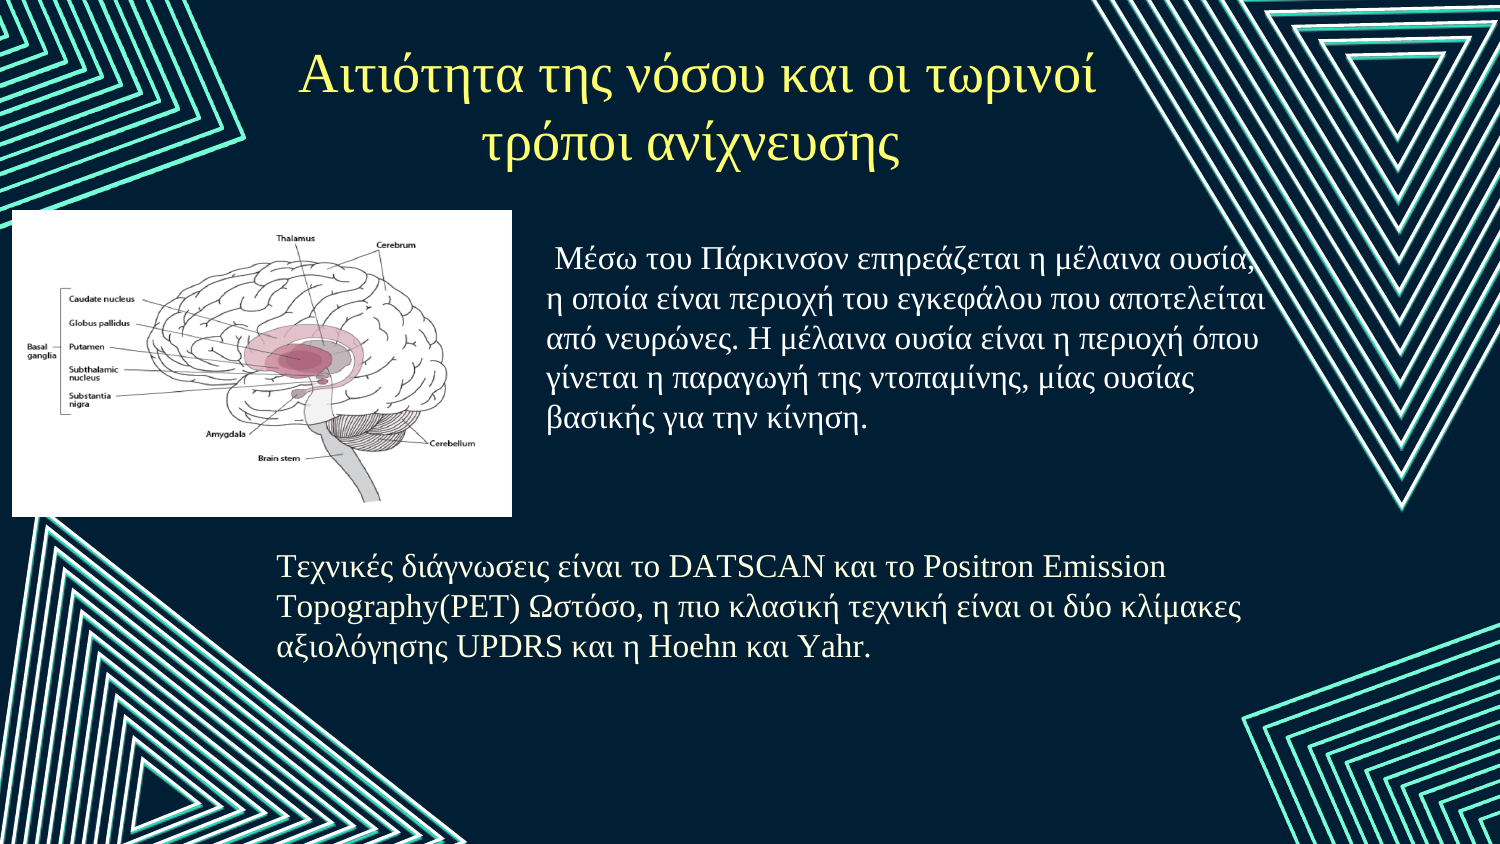

# Αιτιότητα της νόσου και οι τωρινοί τρόποι ανίχνευσης
 Μέσω του Πάρκινσον επηρεάζεται η μέλαινα ουσία,
η οποία είναι περιοχή του εγκεφάλου που αποτελείται από νευρώνες. Η μέλαινα ουσία είναι η περιοχή όπου γίνεται η παραγωγή της ντοπαμίνης, μίας ουσίας βασικής για την κίνηση.
Τεχνικές διάγνωσεις είναι το DATSCAN και το Positron Emission Topography(PET) Ωστόσο, η πιο κλασική τεχνική είναι οι δύο κλίμακες αξιολόγησης UPDRS και η Hoehn και Yahr.